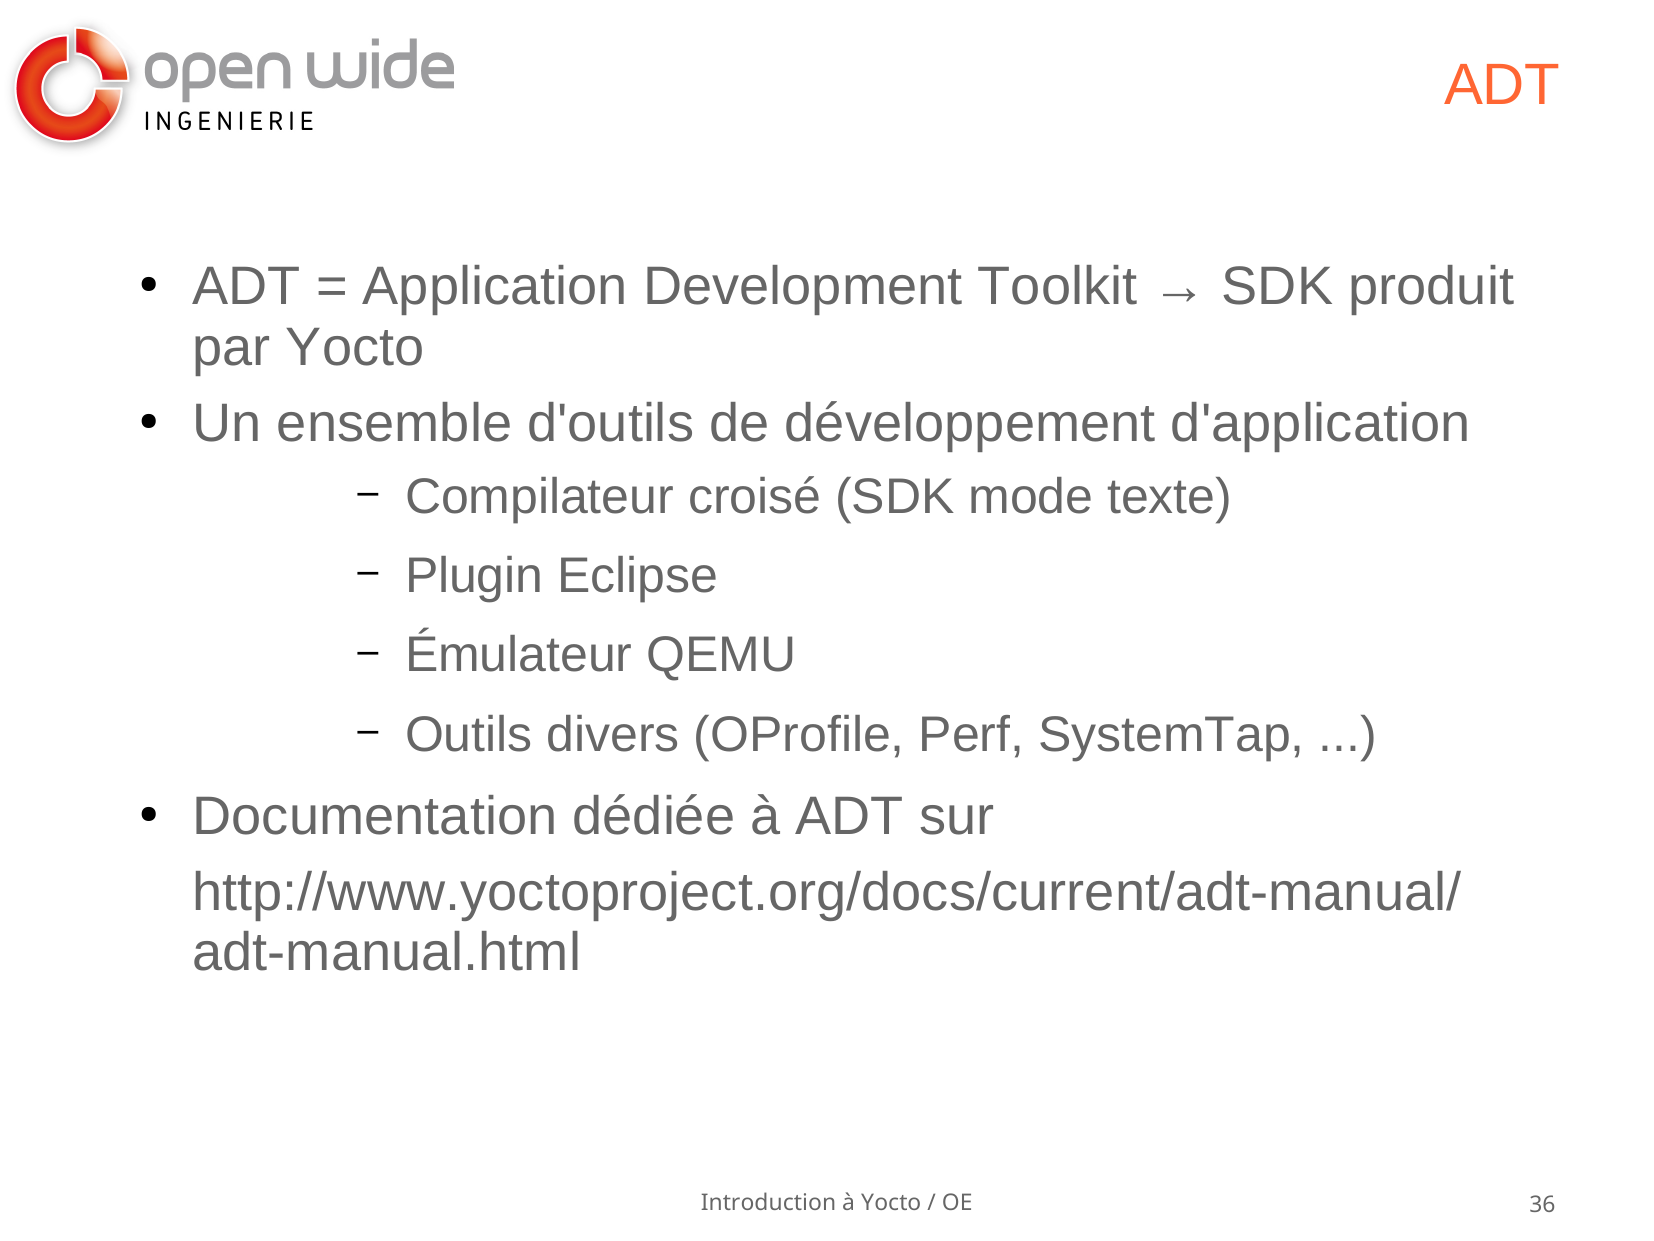

# ADT
ADT = Application Development Toolkit → SDK produit par Yocto
Un ensemble d'outils de développement d'application
Compilateur croisé (SDK mode texte)
Plugin Eclipse
Émulateur QEMU
Outils divers (OProfile, Perf, SystemTap, ...)
Documentation dédiée à ADT sur
http://www.yoctoproject.org/docs/current/adt-manual/adt-manual.html